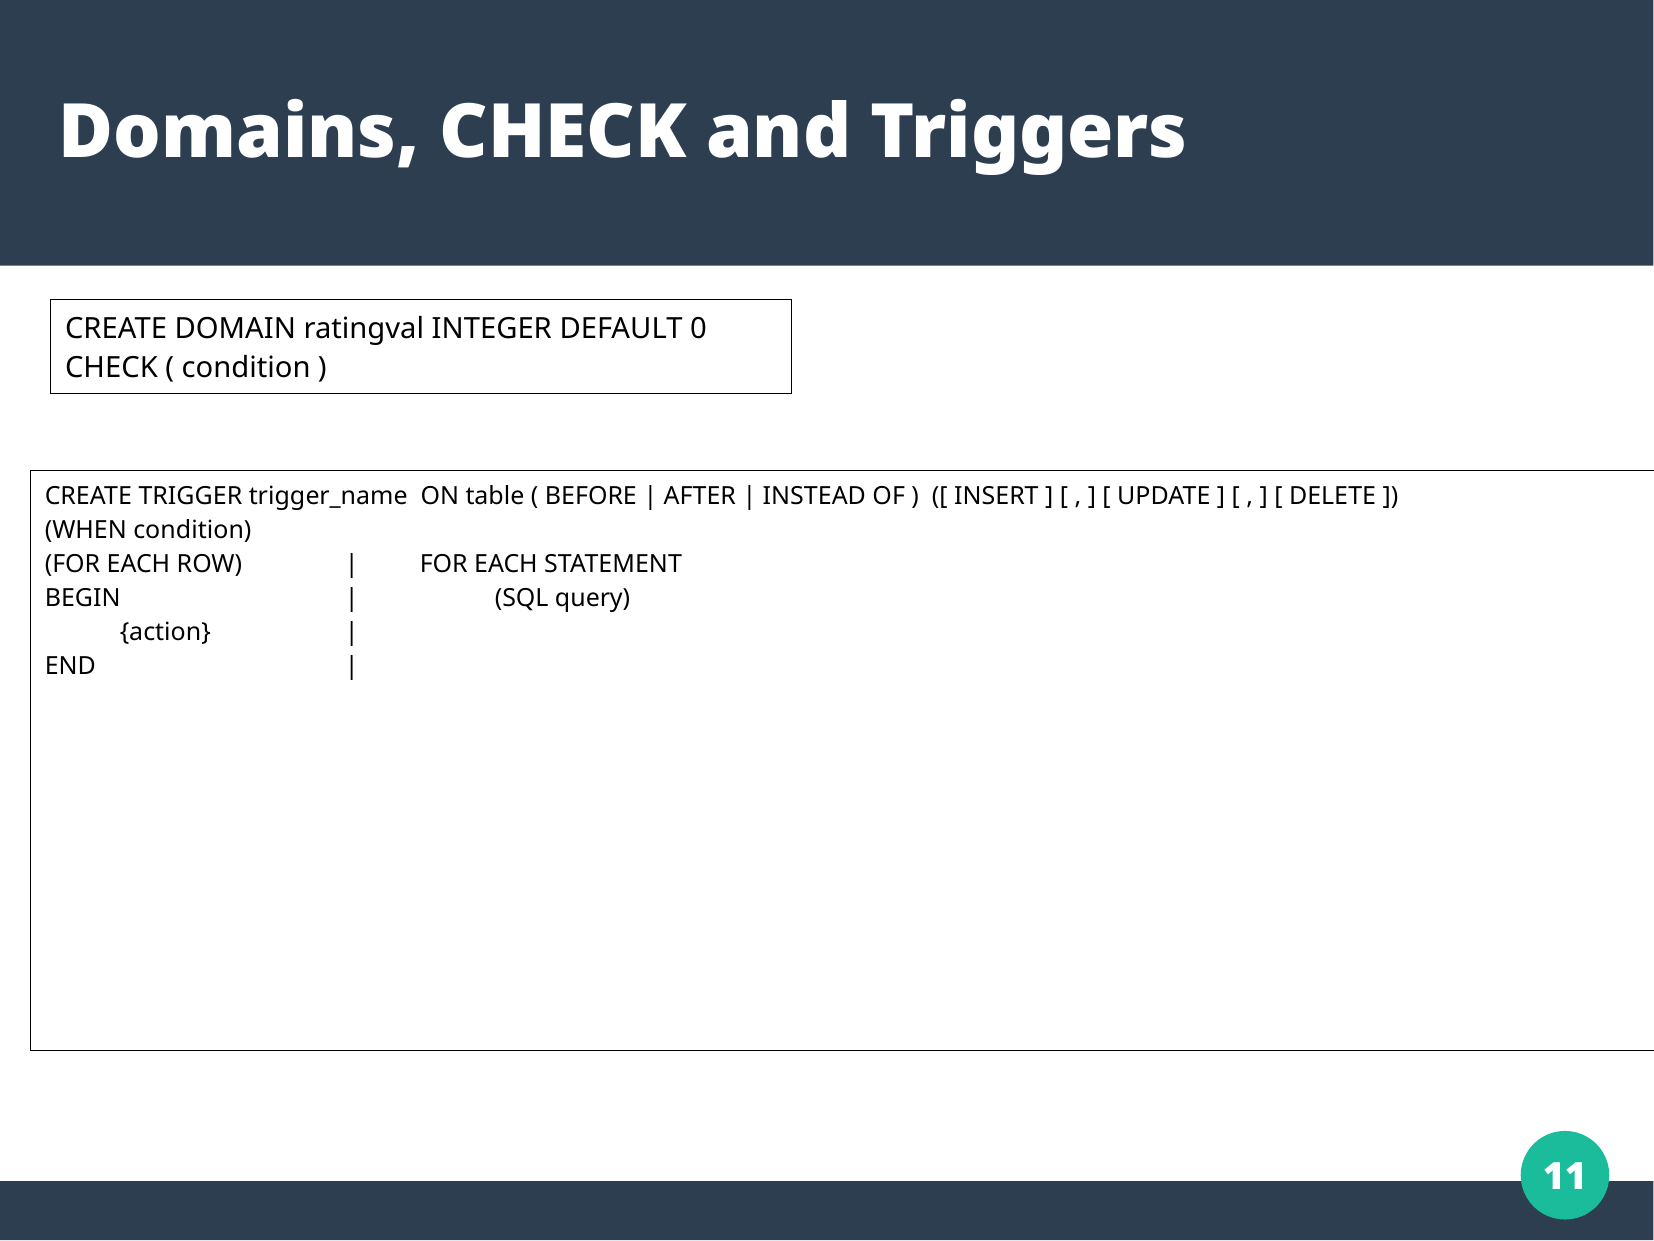

# Domains, CHECK and Triggers
CREATE DOMAIN ratingval INTEGER DEFAULT 0
CHECK ( condition )
CREATE TRIGGER trigger_name ON table ( BEFORE | AFTER | INSTEAD OF ) ([ INSERT ] [ , ] [ UPDATE ] [ , ] [ DELETE ])
(WHEN condition)
(FOR EACH ROW)		|	FOR EACH STATEMENT
BEGIN			|		(SQL query)
	{action}		|
END 				|
11